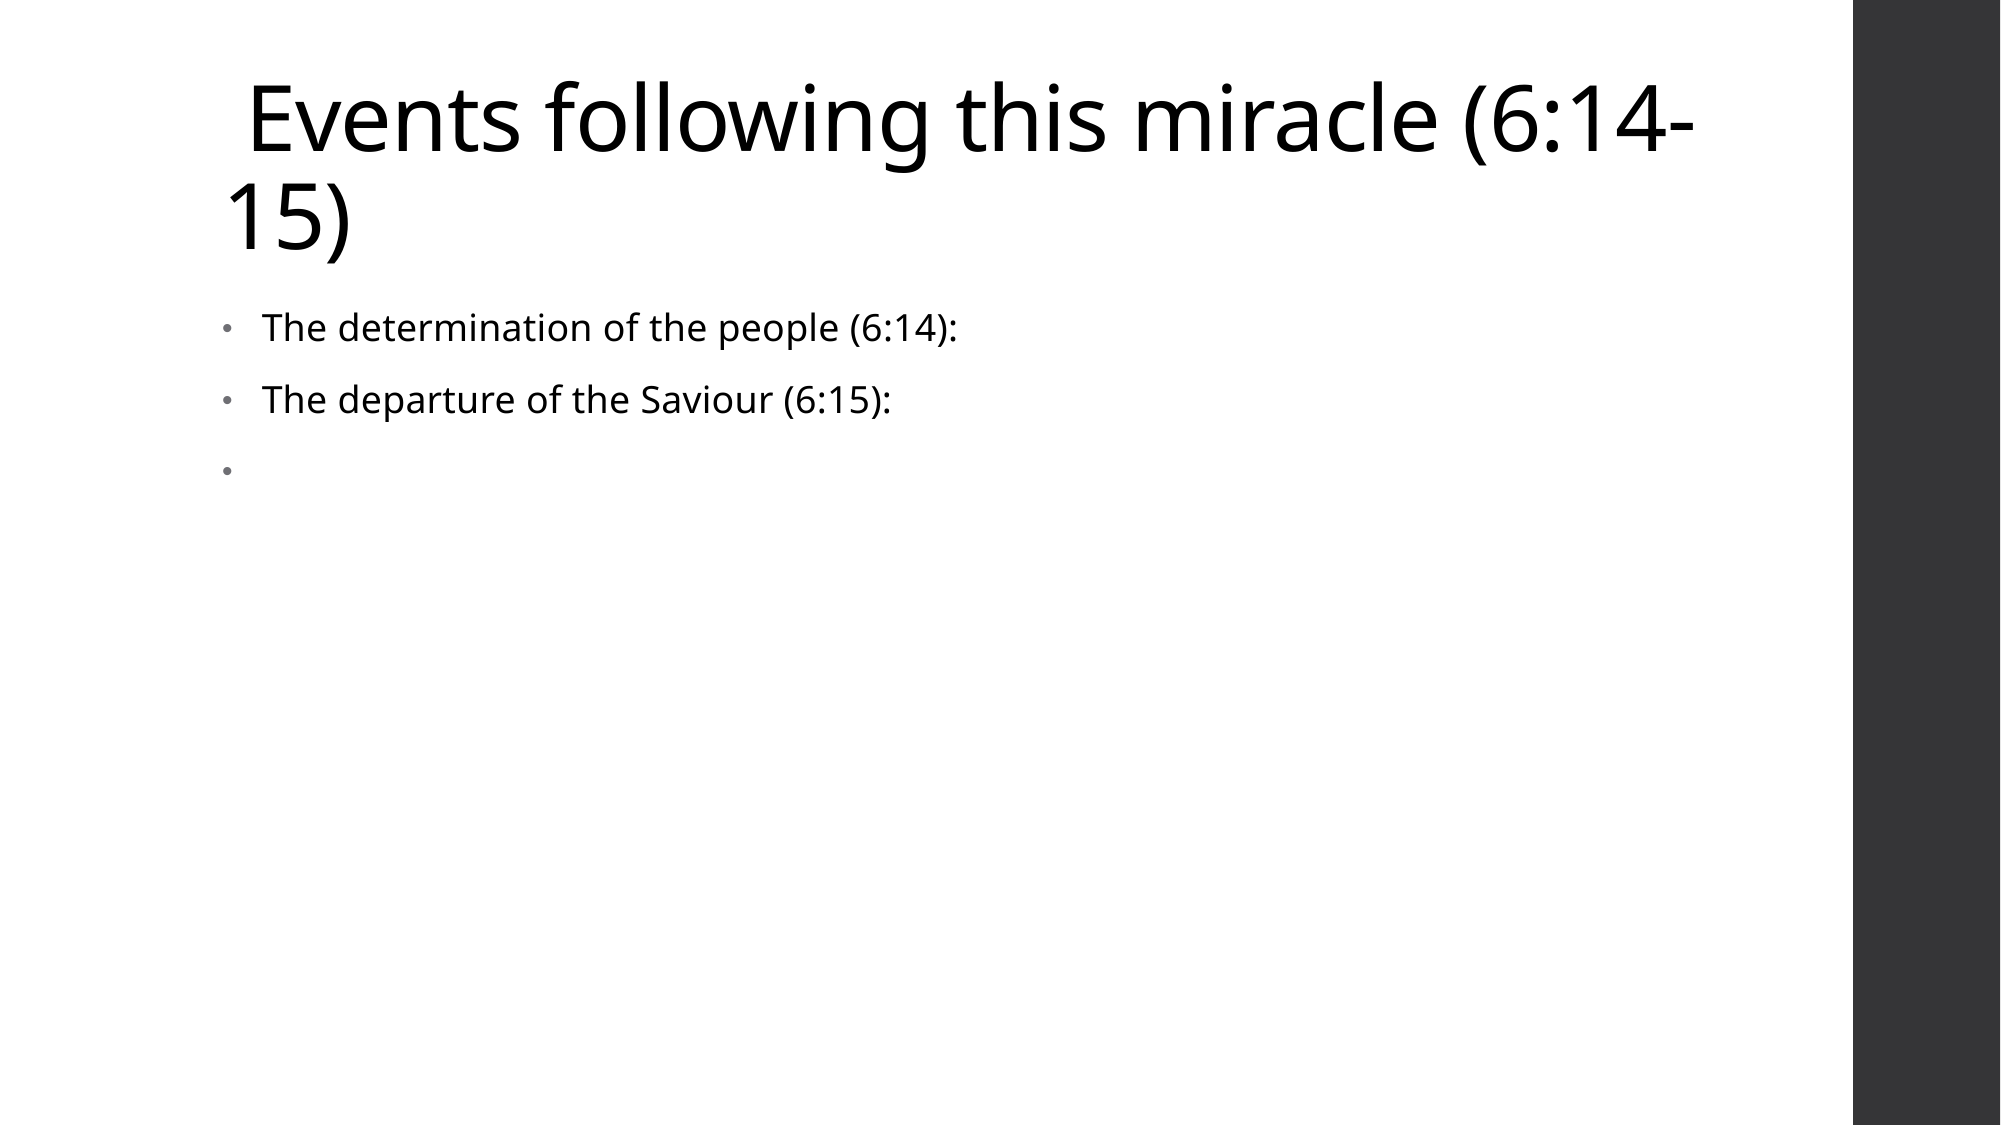

# Events following this miracle (6:14-15)
 The determination of the people (6:14):
 The departure of the Saviour (6:15):